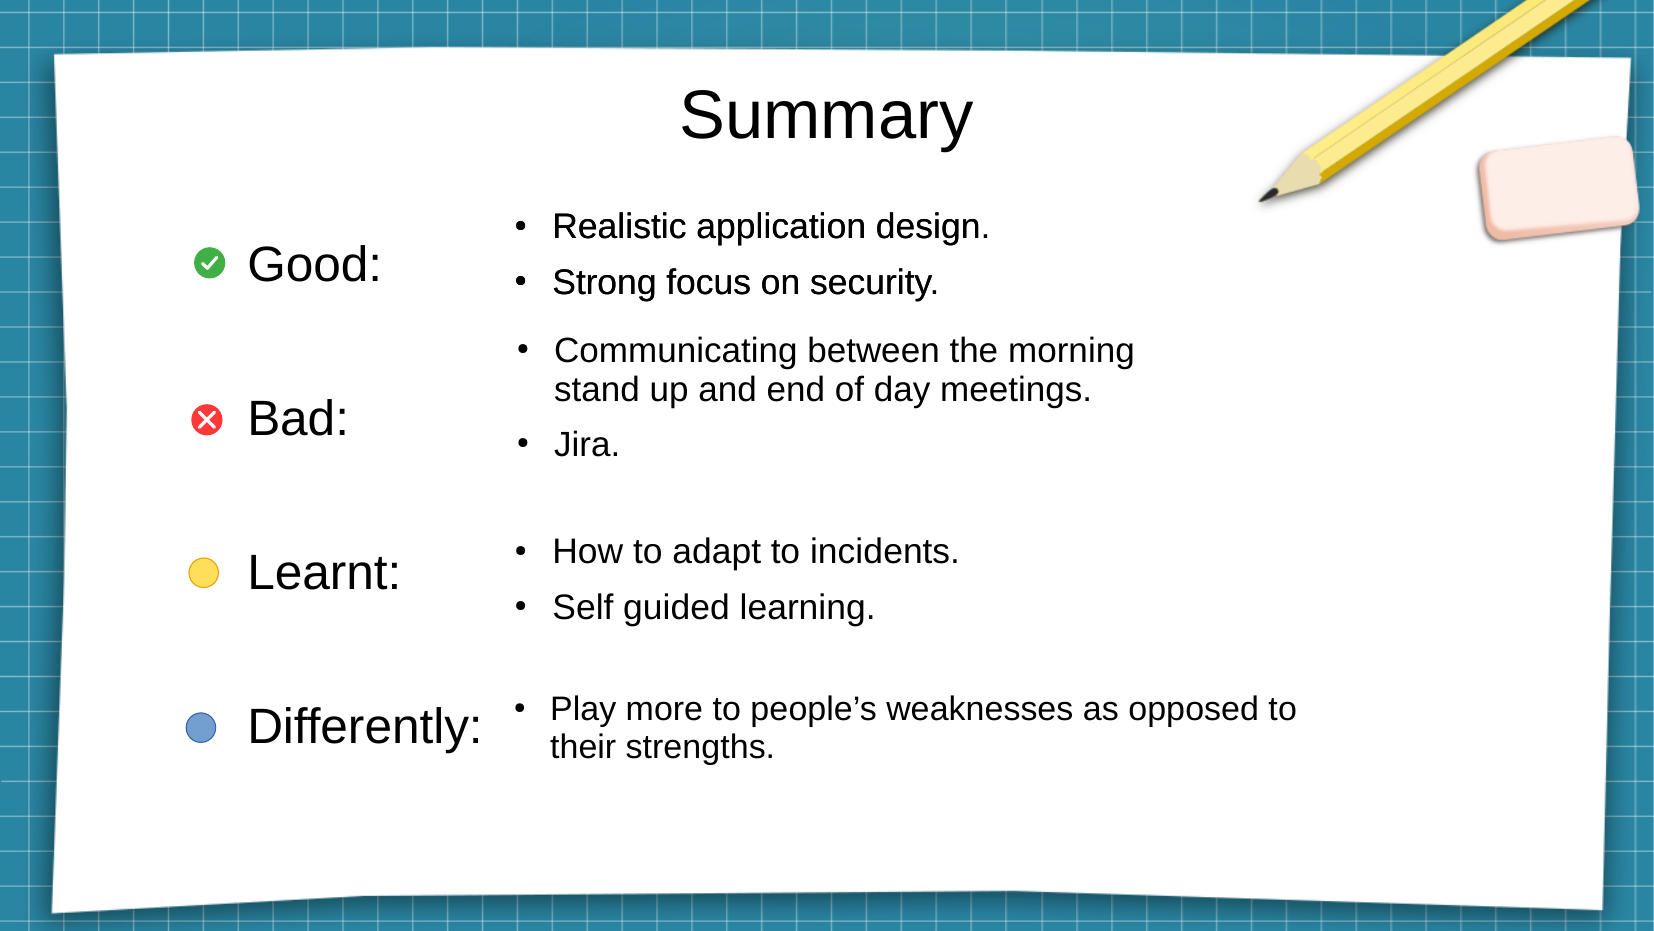

# Summary
Realistic application design
Strong focus on security
Realistic application design.
Strong focus on security.
Good:
Bad:
Learnt:
Differently:
Communicating between the morning stand up and end of day meetings.
Jira.
How to adapt to incidents.
Self guided learning.
Play more to people’s weaknesses as opposed to their strengths.